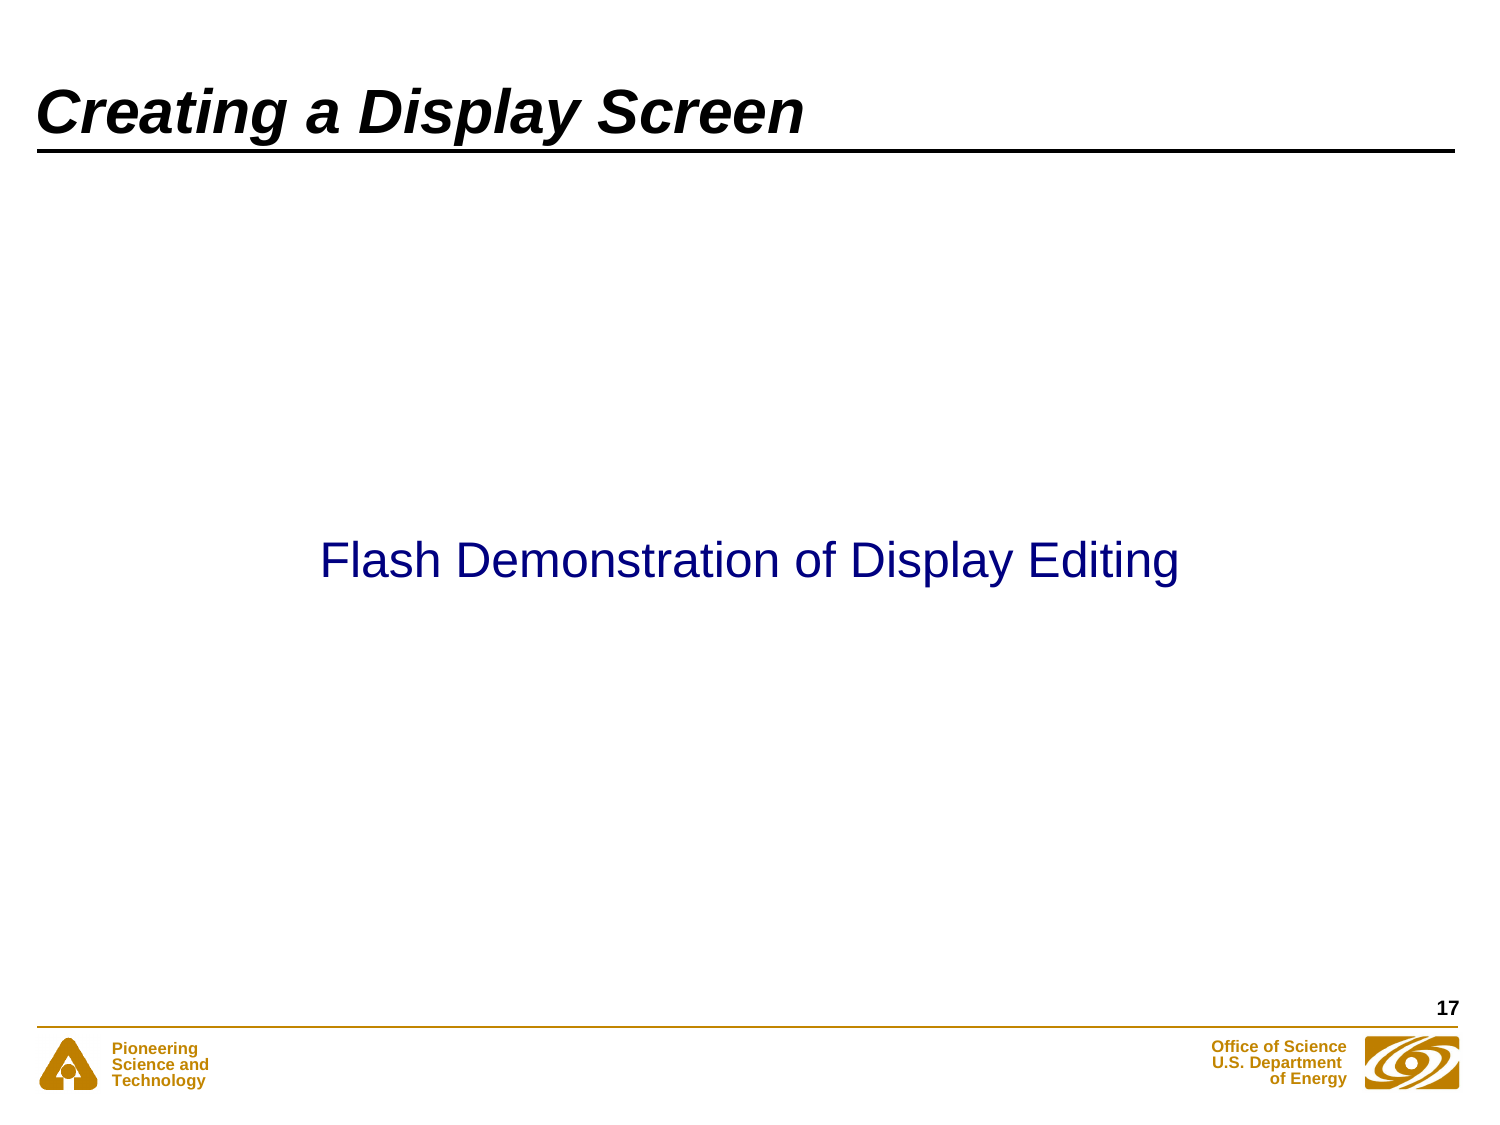

# Creating a Display Screen
Flash Demonstration of Display Editing
17